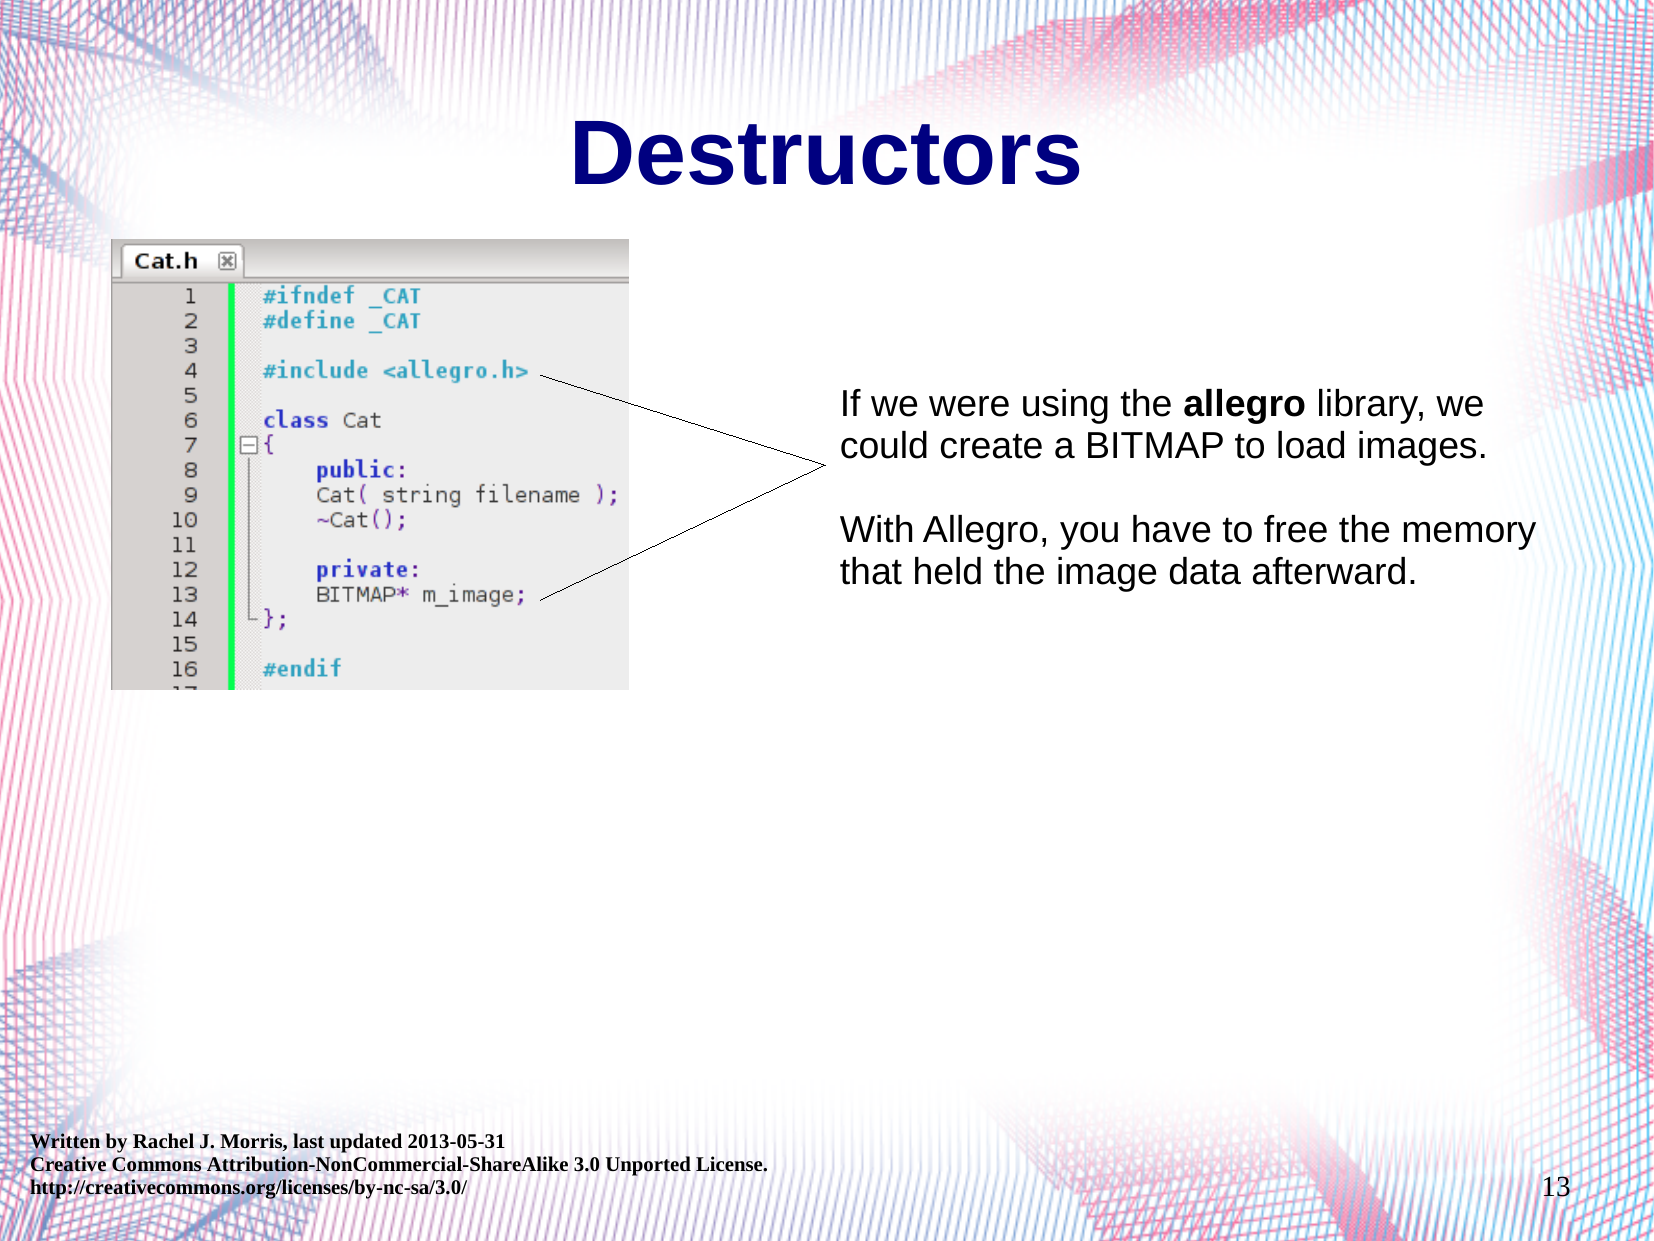

# Destructors
If we were using the allegro library, we could create a BITMAP to load images.
With Allegro, you have to free the memory that held the image data afterward.
13